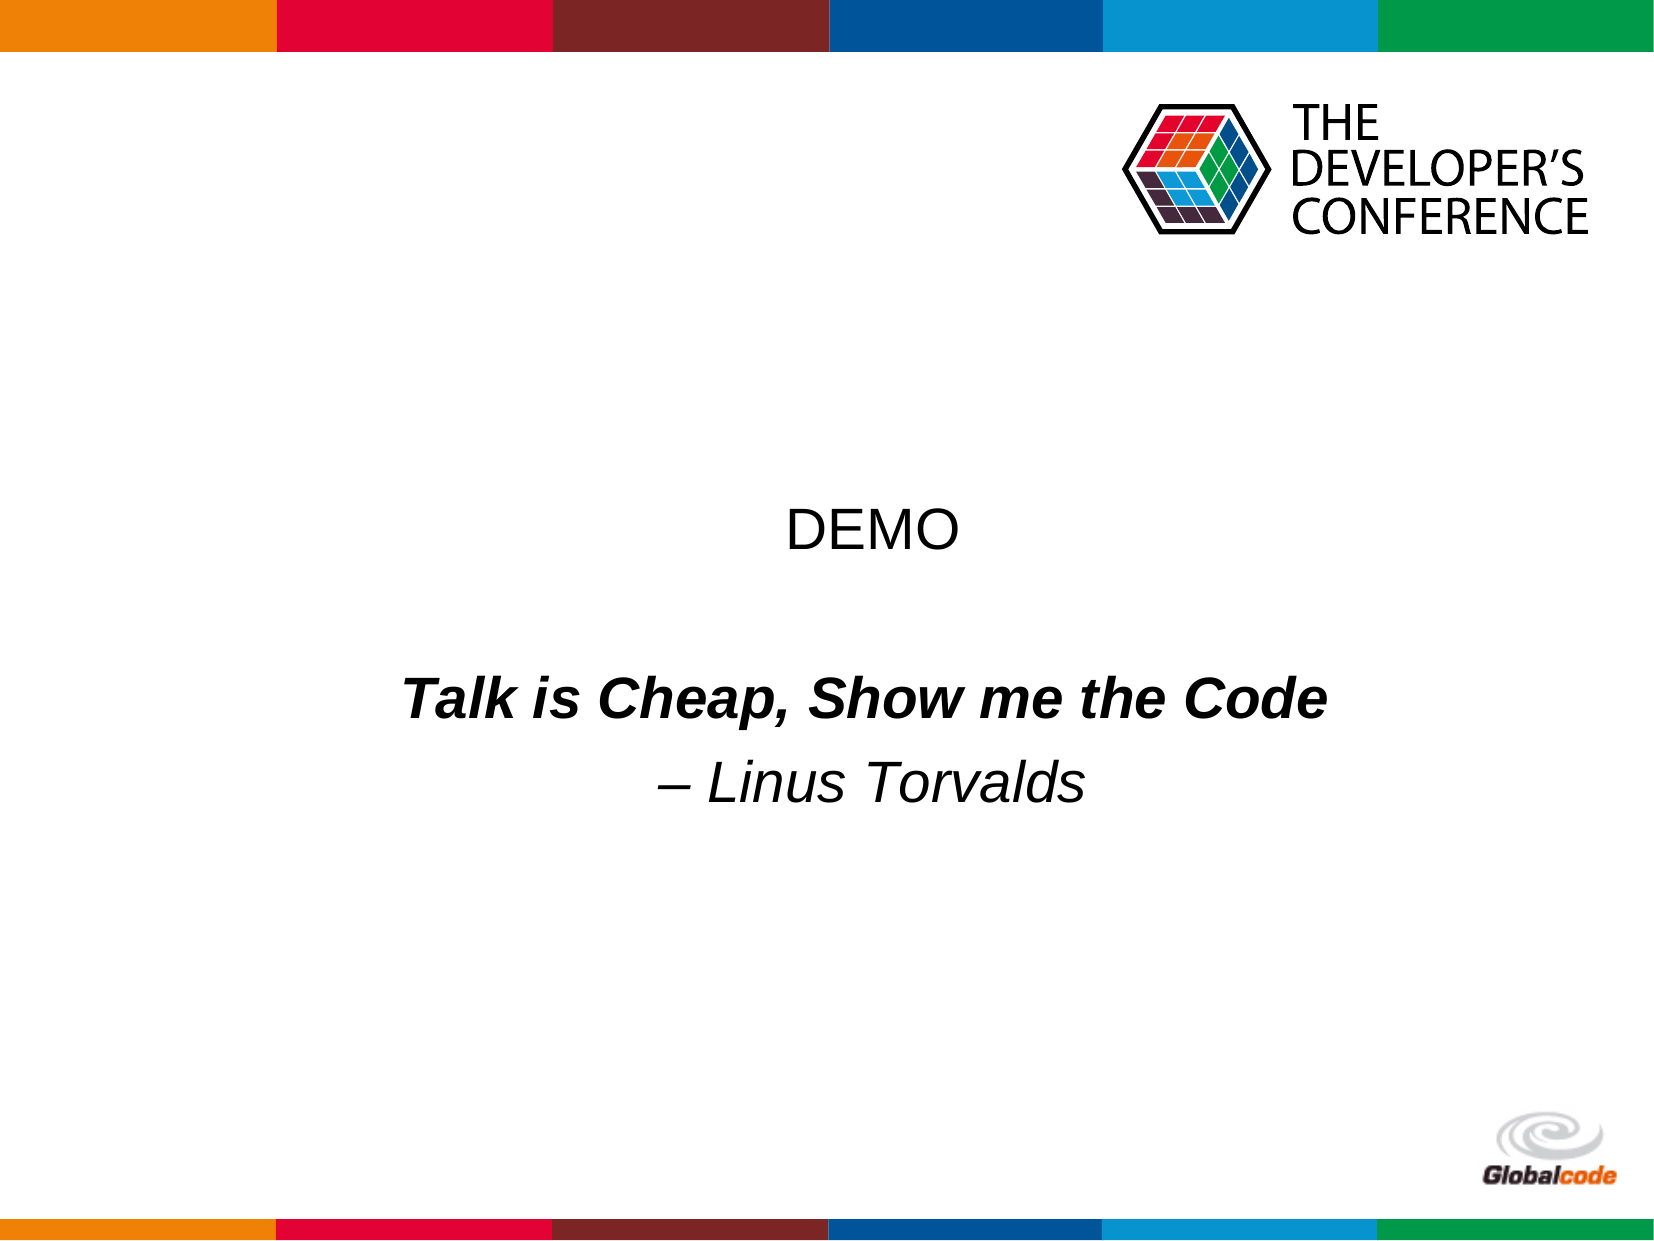

# DEMO
Talk is Cheap, Show me the Code
– Linus Torvalds